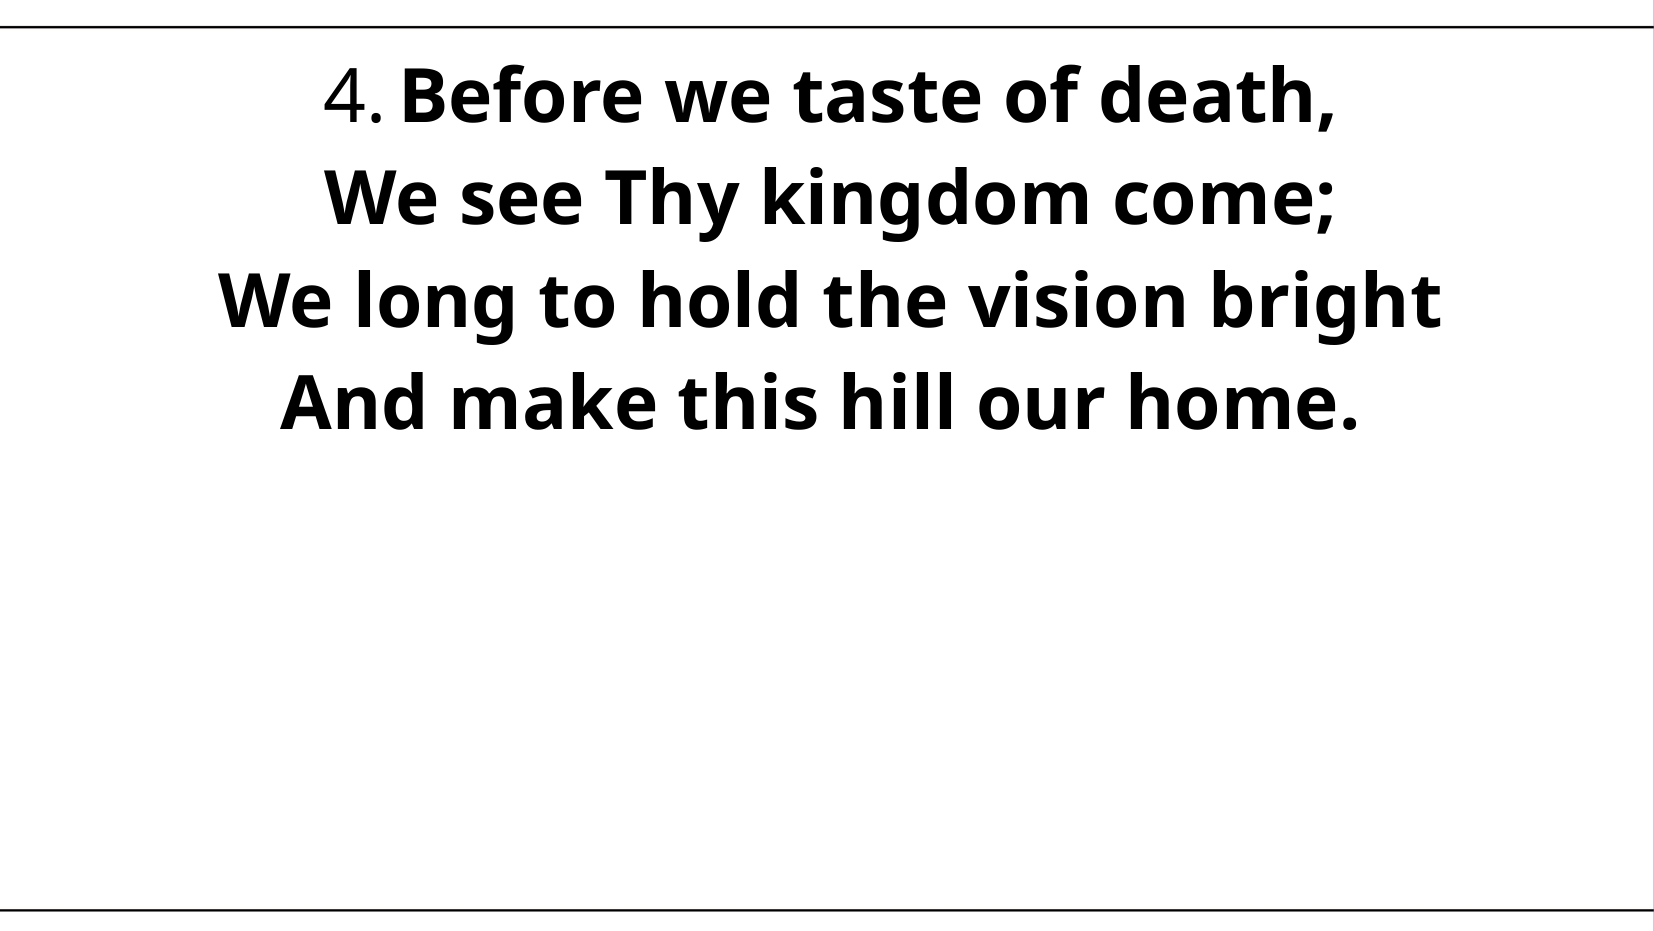

4.	Before we taste of death,
We see Thy kingdom come;
We long to hold the vision bright
And make this hill our home.